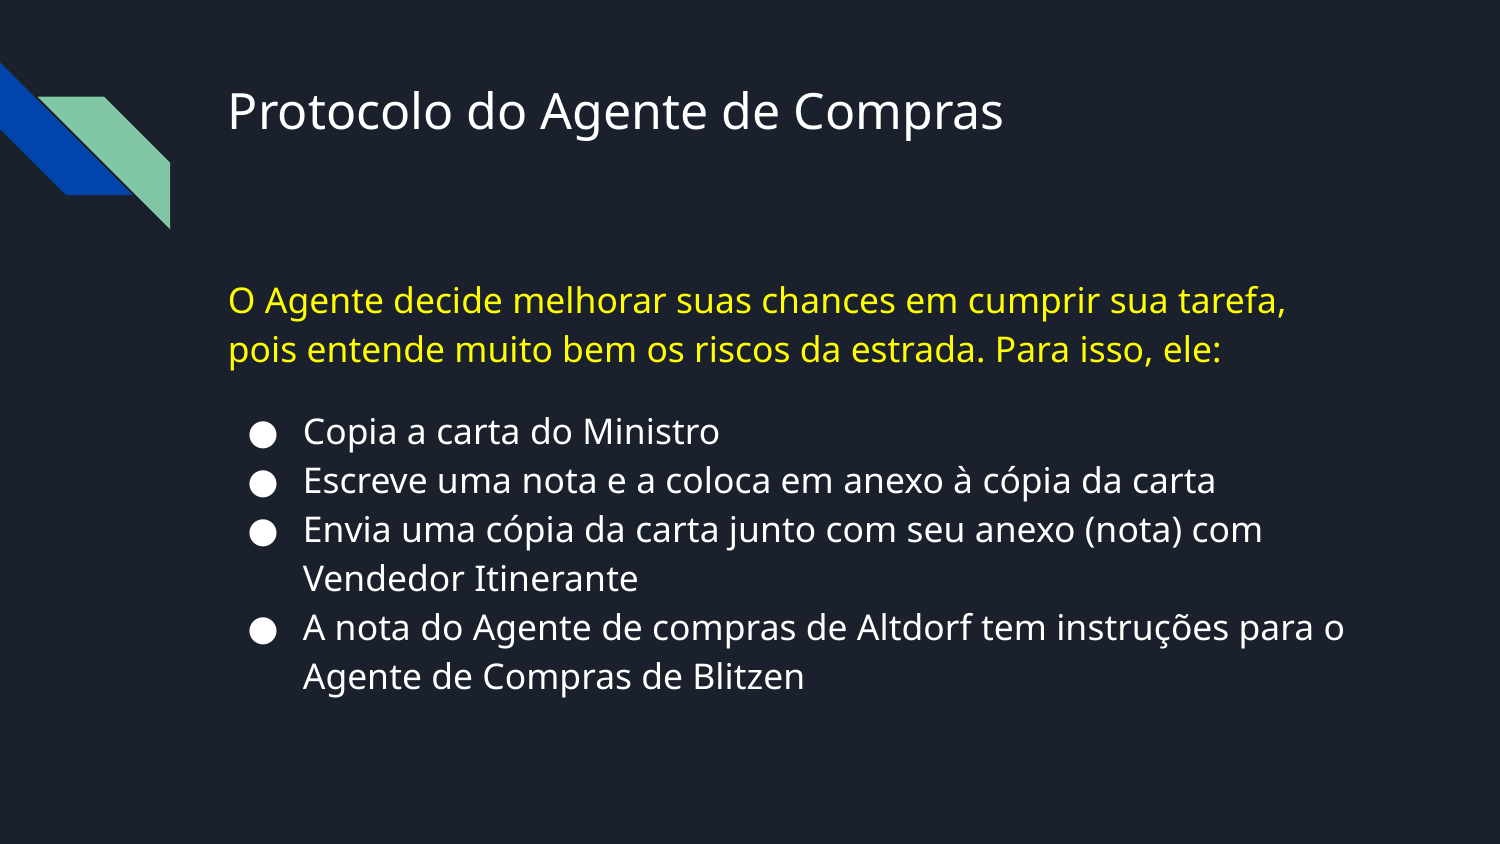

# Protocolo do Agente de Compras
O Agente decide melhorar suas chances em cumprir sua tarefa, pois entende muito bem os riscos da estrada. Para isso, ele:
Copia a carta do Ministro
Escreve uma nota e a coloca em anexo à cópia da carta
Envia uma cópia da carta junto com seu anexo (nota) com Vendedor Itinerante
A nota do Agente de compras de Altdorf tem instruções para o Agente de Compras de Blitzen